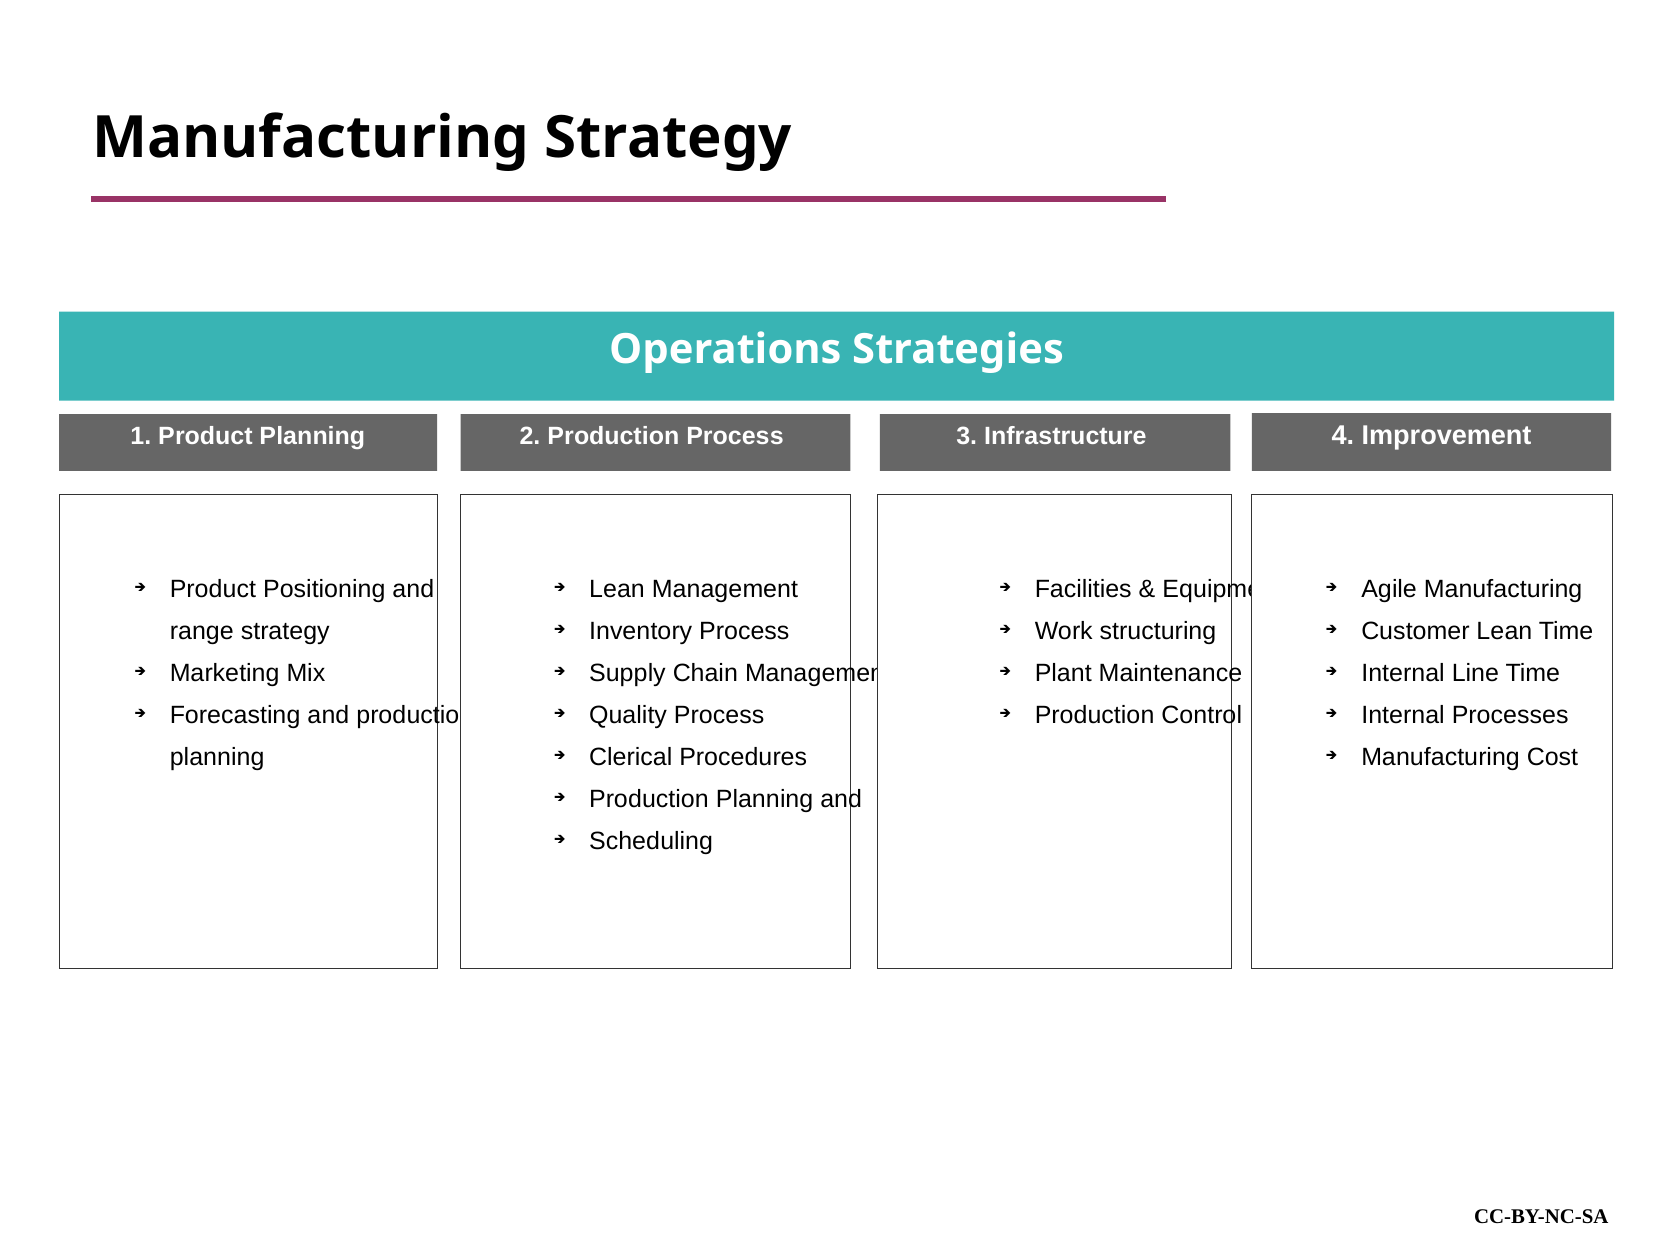

# Manufacturing Strategy
Operations Strategies
4. Improvement
1. Product Planning
2. Production Process
3. Infrastructure
Agile Manufacturing
Customer Lean Time
Internal Line Time
Internal Processes
Manufacturing Cost
Product Positioning and
range strategy
Marketing Mix
Forecasting and production
planning
Lean Management
Inventory Process
Supply Chain Management
Quality Process
Clerical Procedures
Production Planning and
Scheduling
Facilities & Equipment
Work structuring
Plant Maintenance
Production Control